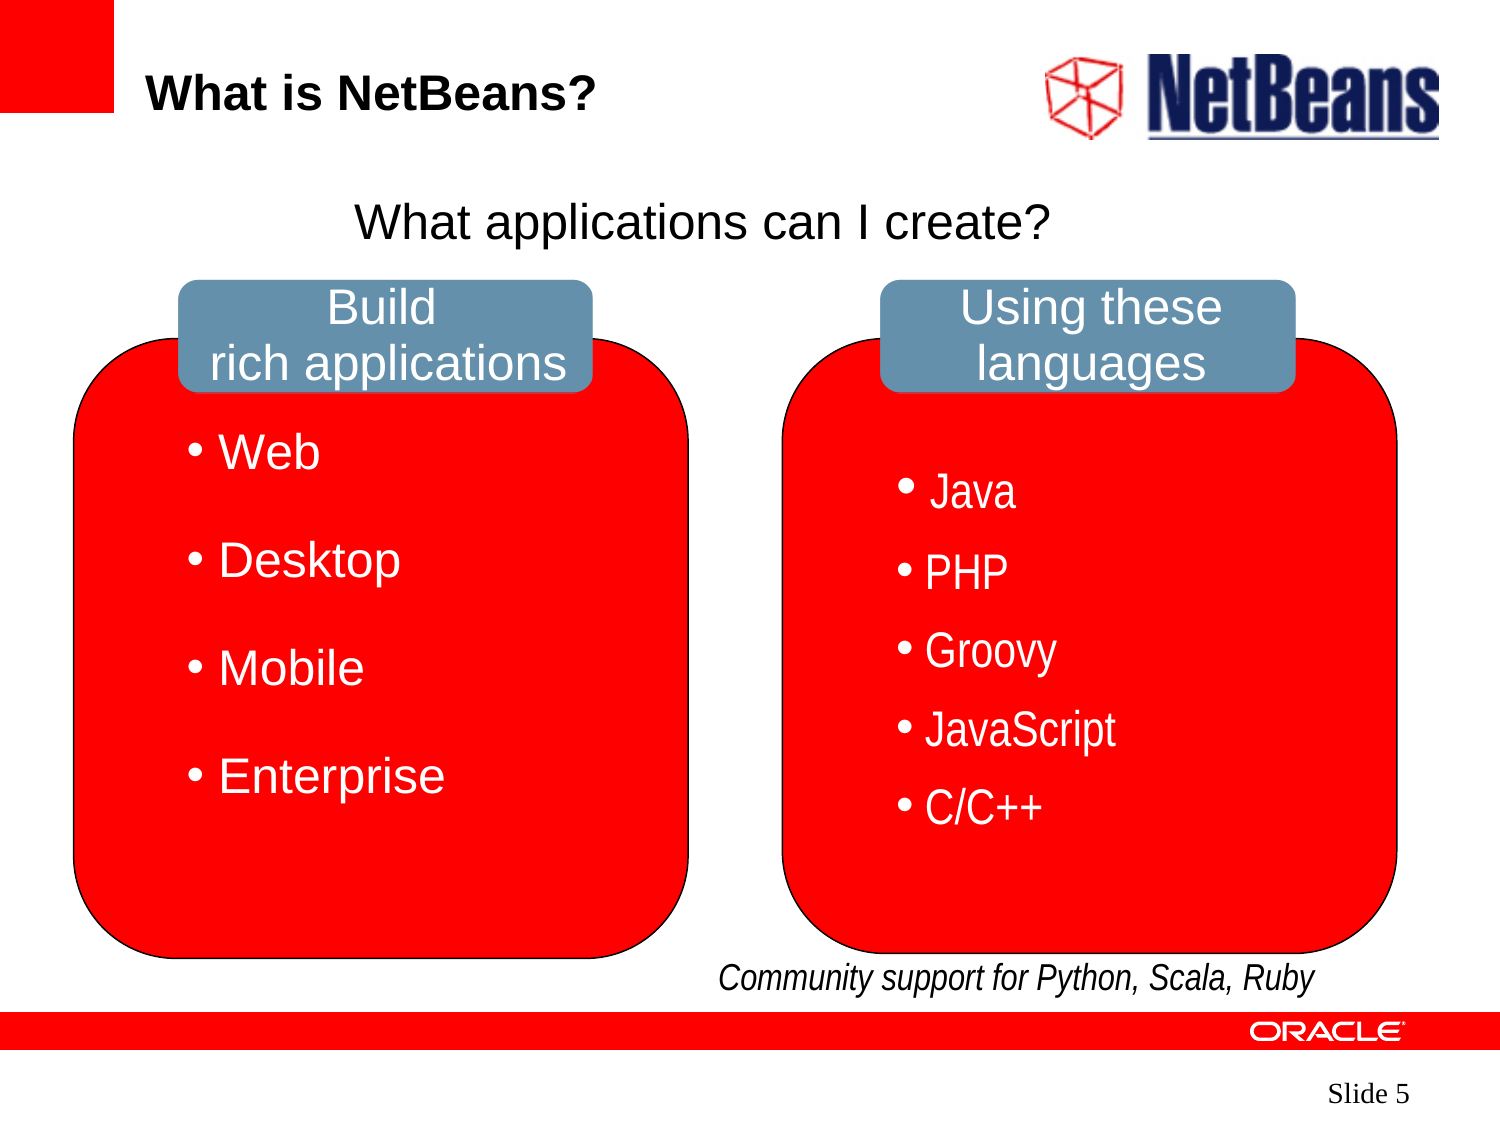

What is NetBeans?
What applications can I create?
Build
rich applications
Using these
languages
# Web
 Desktop
 Mobile
 Enterprise
 Java
 PHP
 Groovy
 JavaScript
 C/C++
Community support for Python, Scala, Ruby